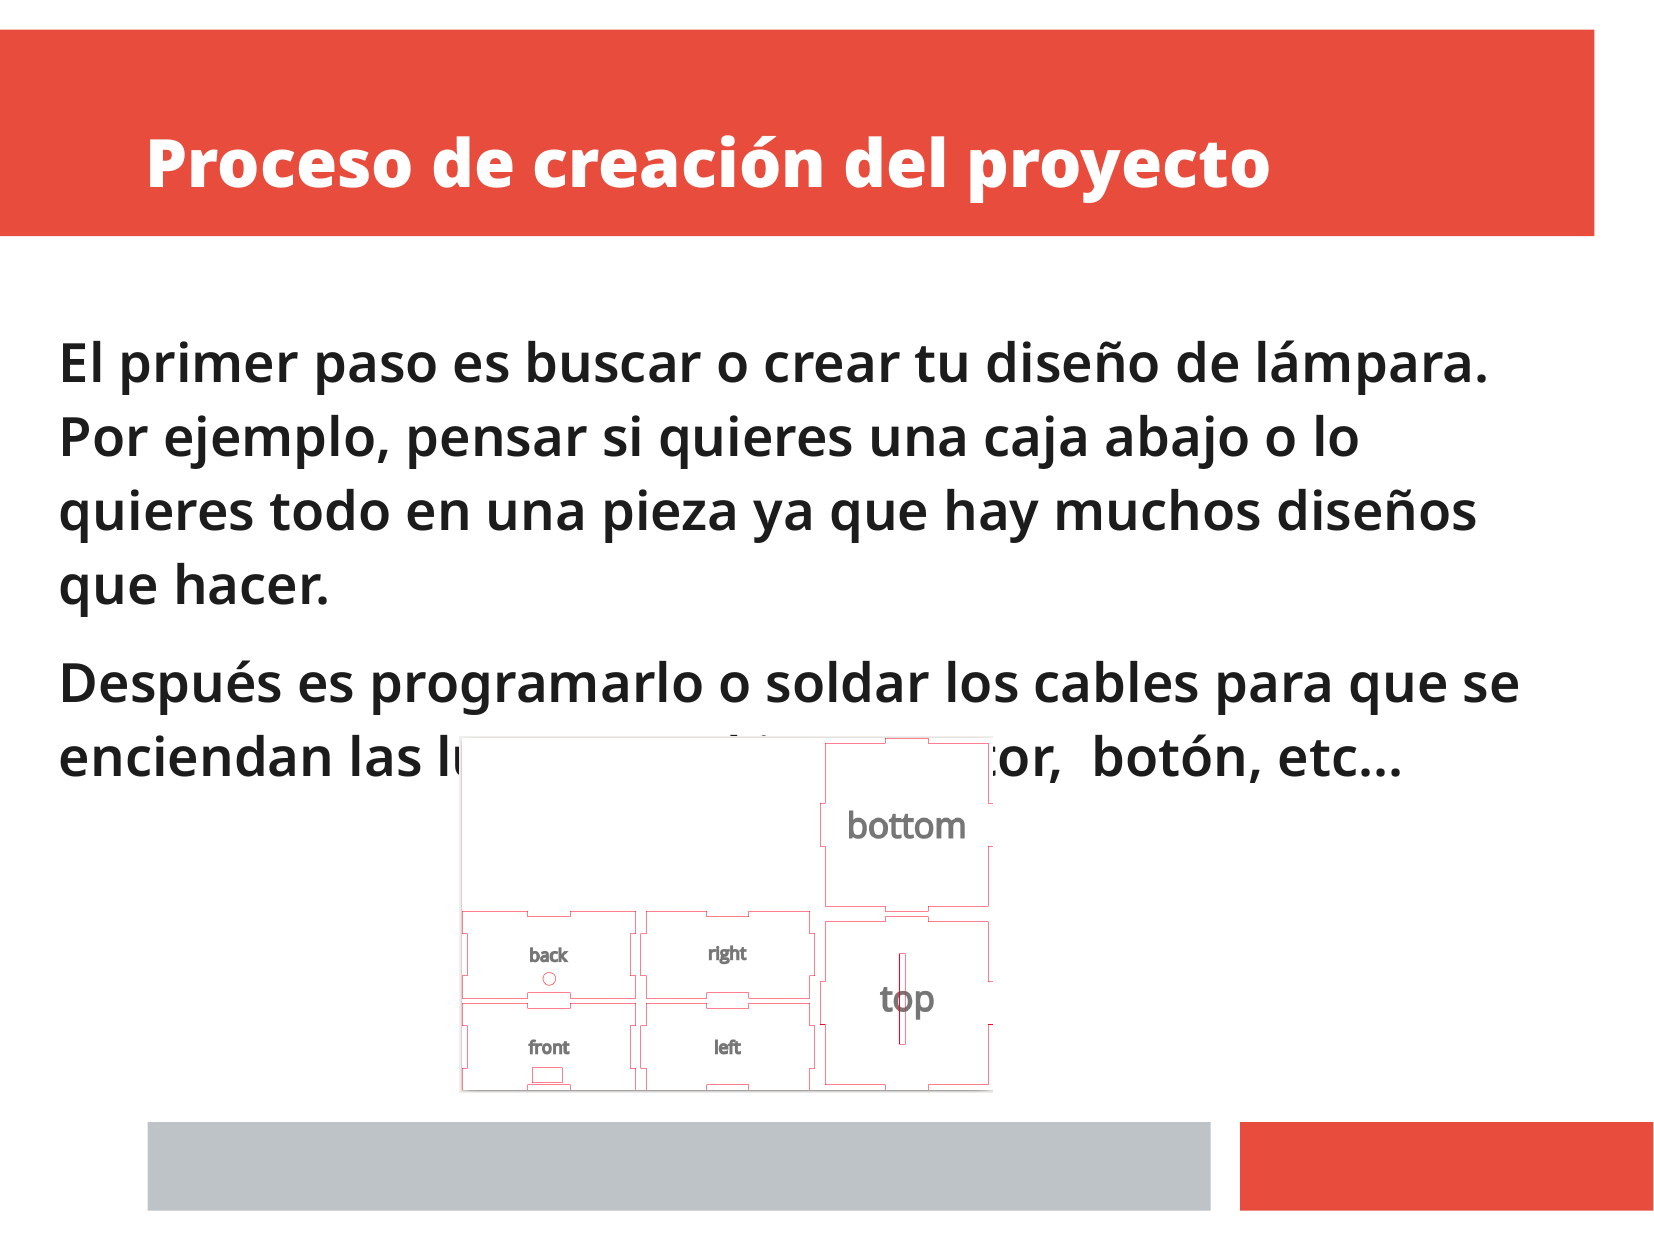

# Proceso de creación del proyecto
El primer paso es buscar o crear tu diseño de lámpara. Por ejemplo, pensar si quieres una caja abajo o lo quieres todo en una pieza ya que hay muchos diseños que hacer.
Después es programarlo o soldar los cables para que se enciendan las luces con el interruptor, botón, etc...